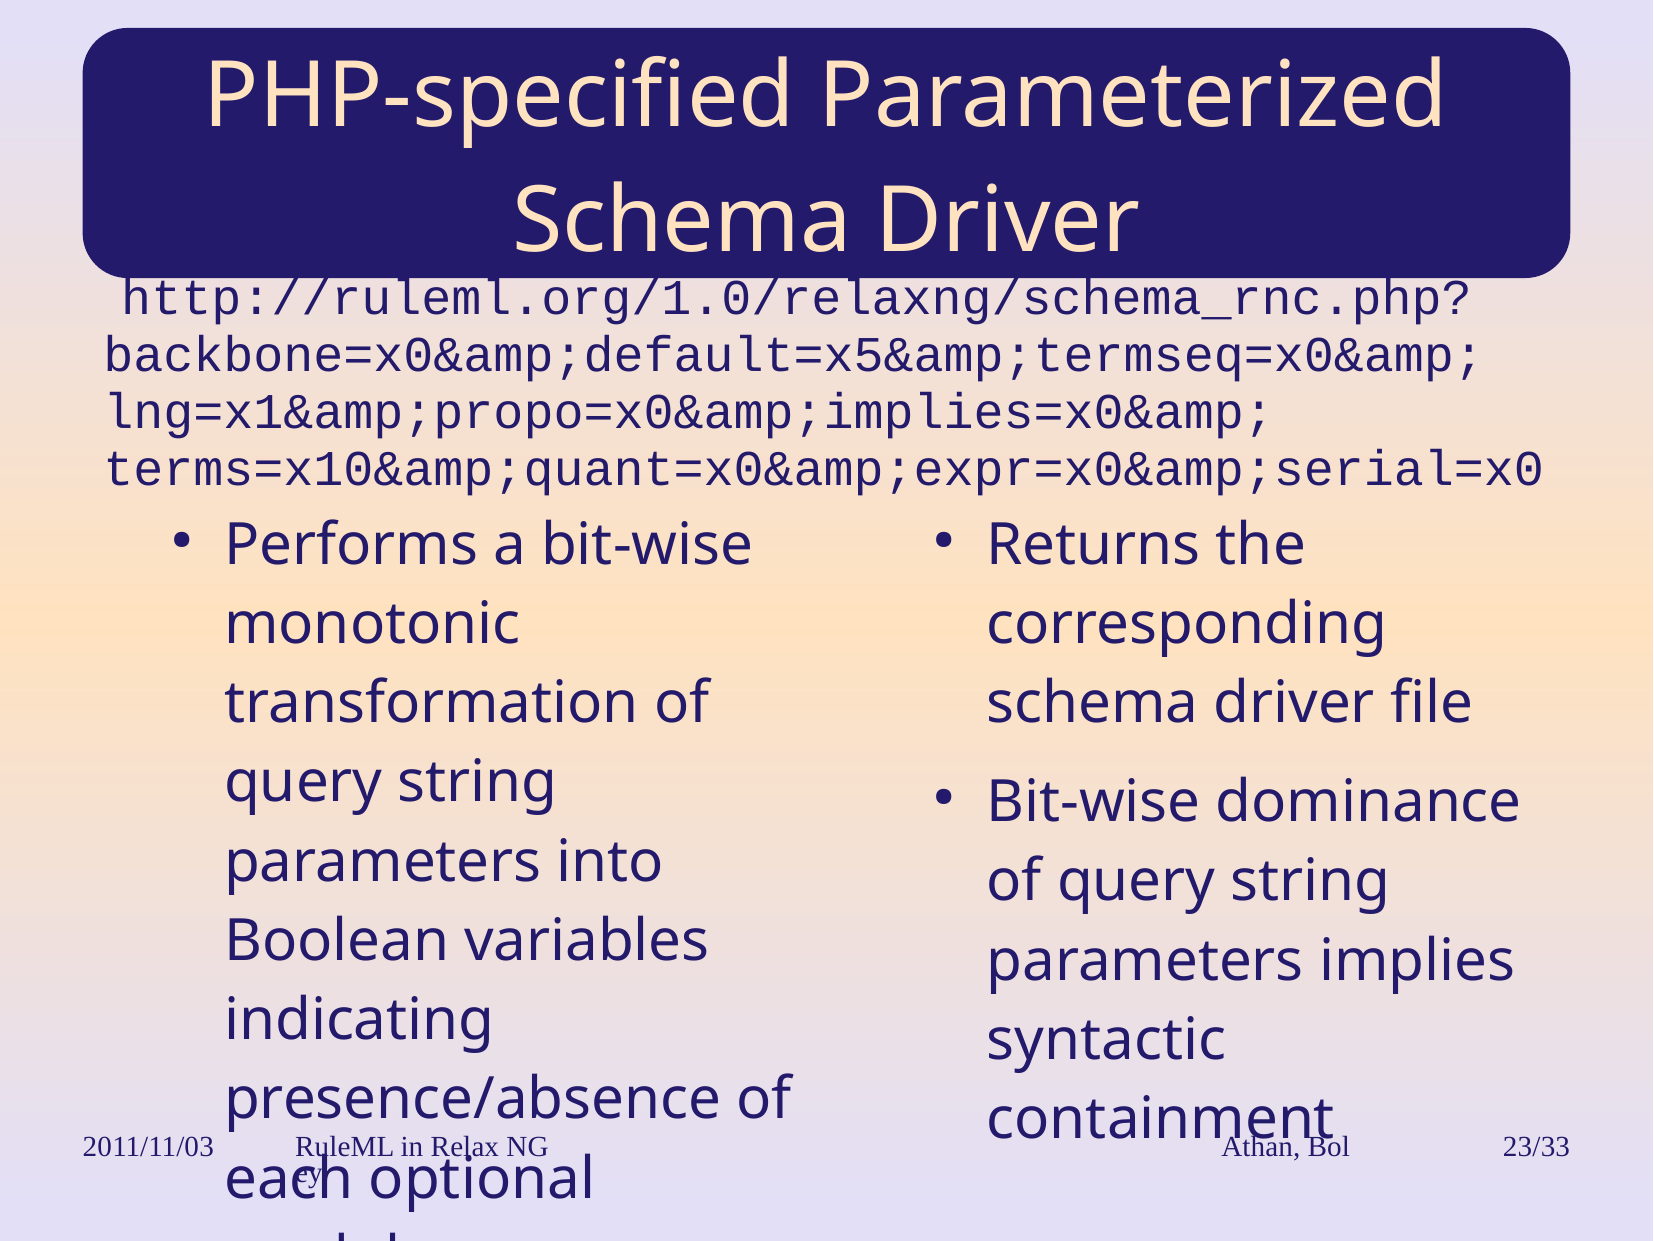

# PHP-specified Parameterized Schema Driver
http://ruleml.org/1.0/relaxng/schema_rnc.php?
backbone=x0&amp;default=x5&amp;termseq=x0&amp;
lng=x1&amp;propo=x0&amp;implies=x0&amp;
terms=x10&amp;quant=x0&amp;expr=x0&amp;serial=x0
Performs a bit-wise monotonic transformation of query string parameters into Boolean variables indicating presence/absence of each optional module
Returns the corresponding schema driver file
Bit-wise dominance of query string parameters implies syntactic containment
2011/11/03
RuleML in Relax NG Athan, Boley
23